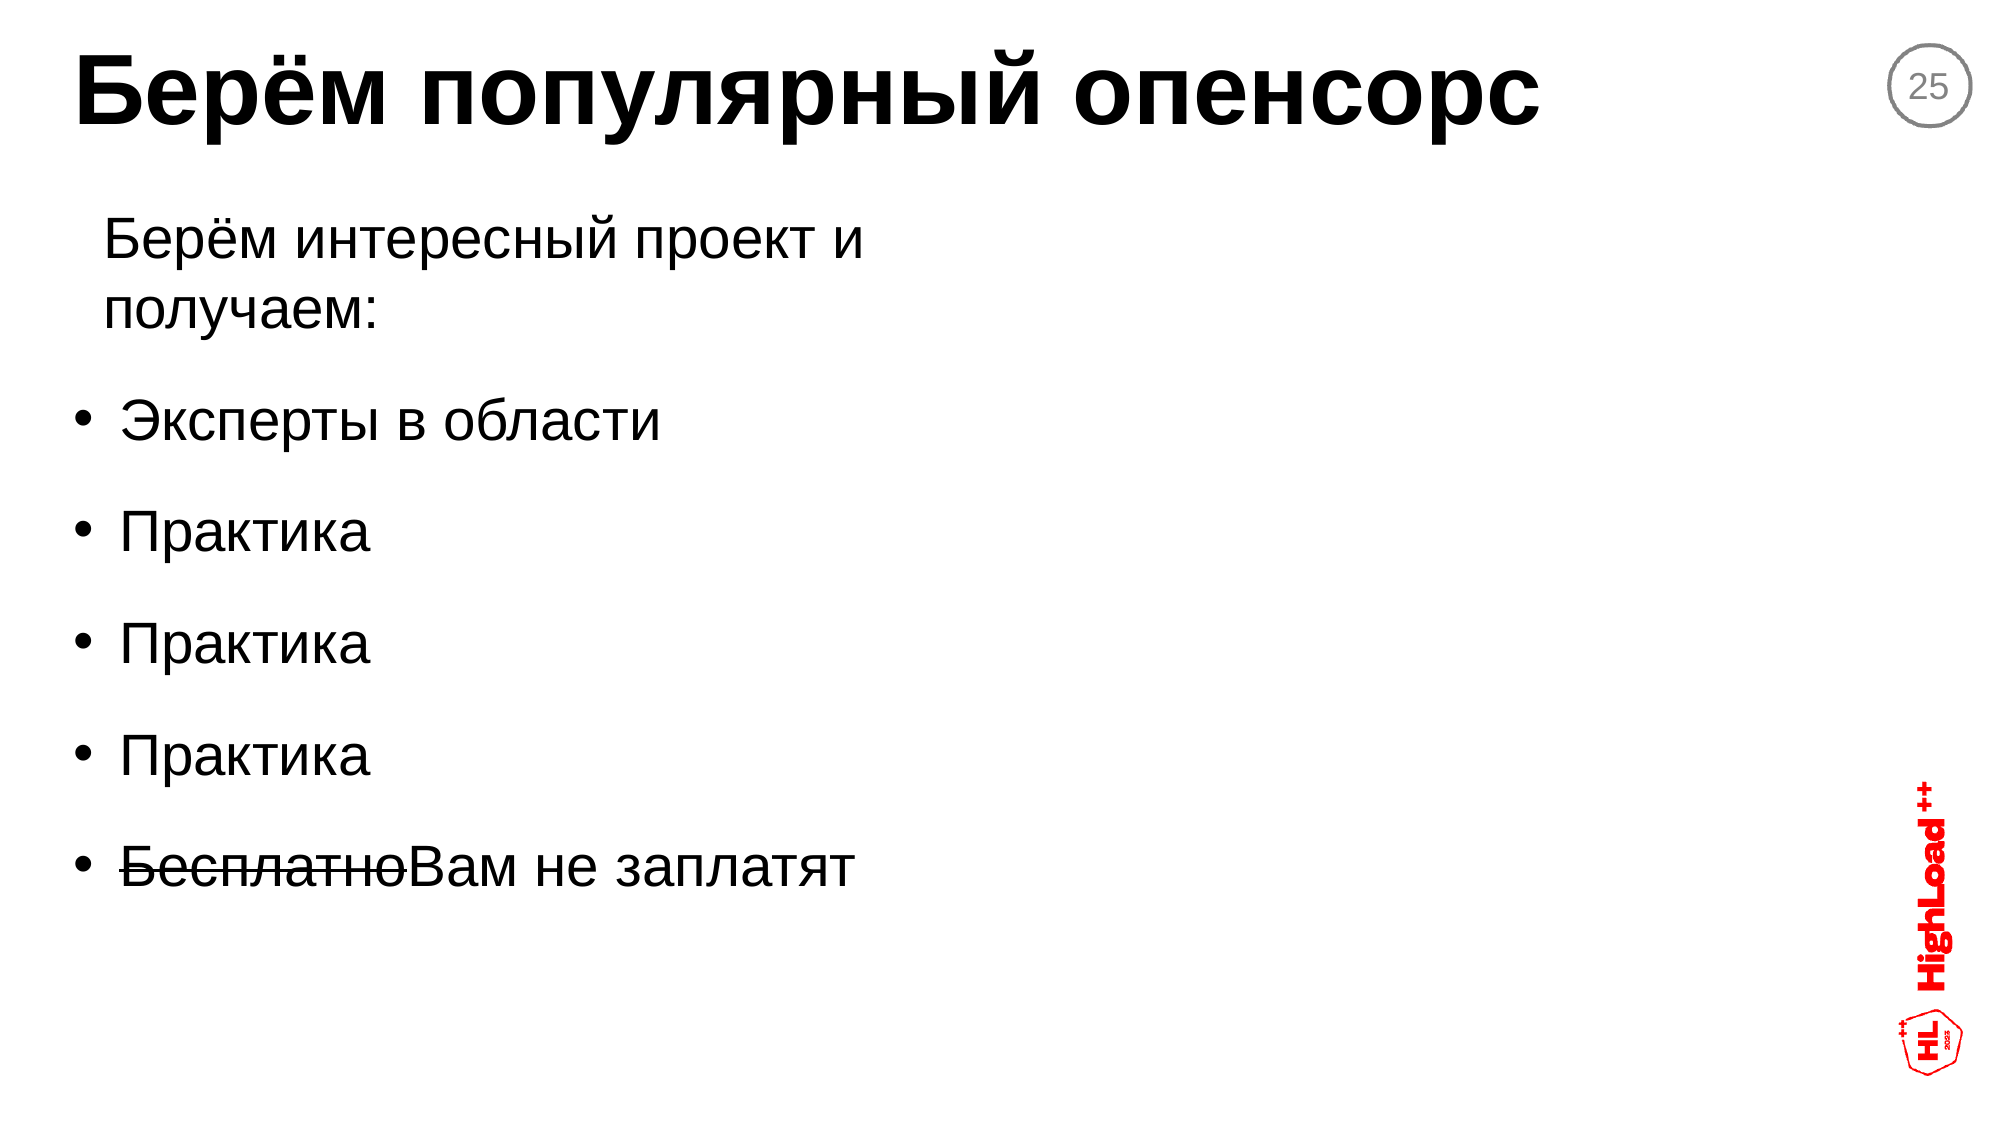

# Берём популярный опенсорс
25
Берём интересный проект и получаем:
 Эксперты в области
 Практика
 Практика
 Практика
 БесплатноВам не заплатят